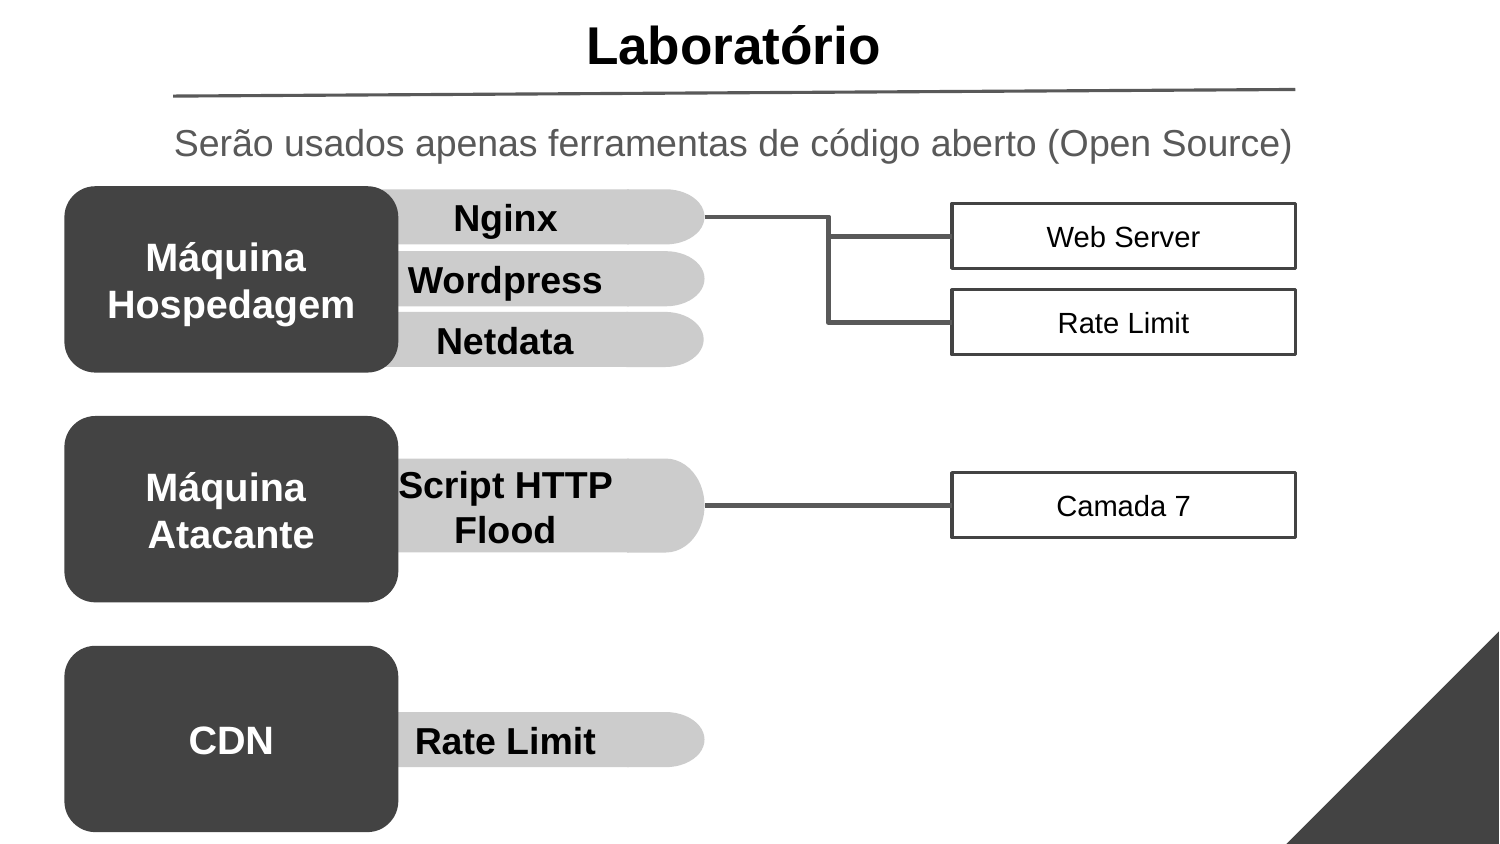

# Laboratório
Serão usados apenas ferramentas de código aberto (Open Source)
Máquina
Hospedagem
Nginx
Web Server
Wordpress
Rate Limit
Netdata
Máquina
Atacante
Script HTTP Flood
Camada 7
CDN
Rate Limit